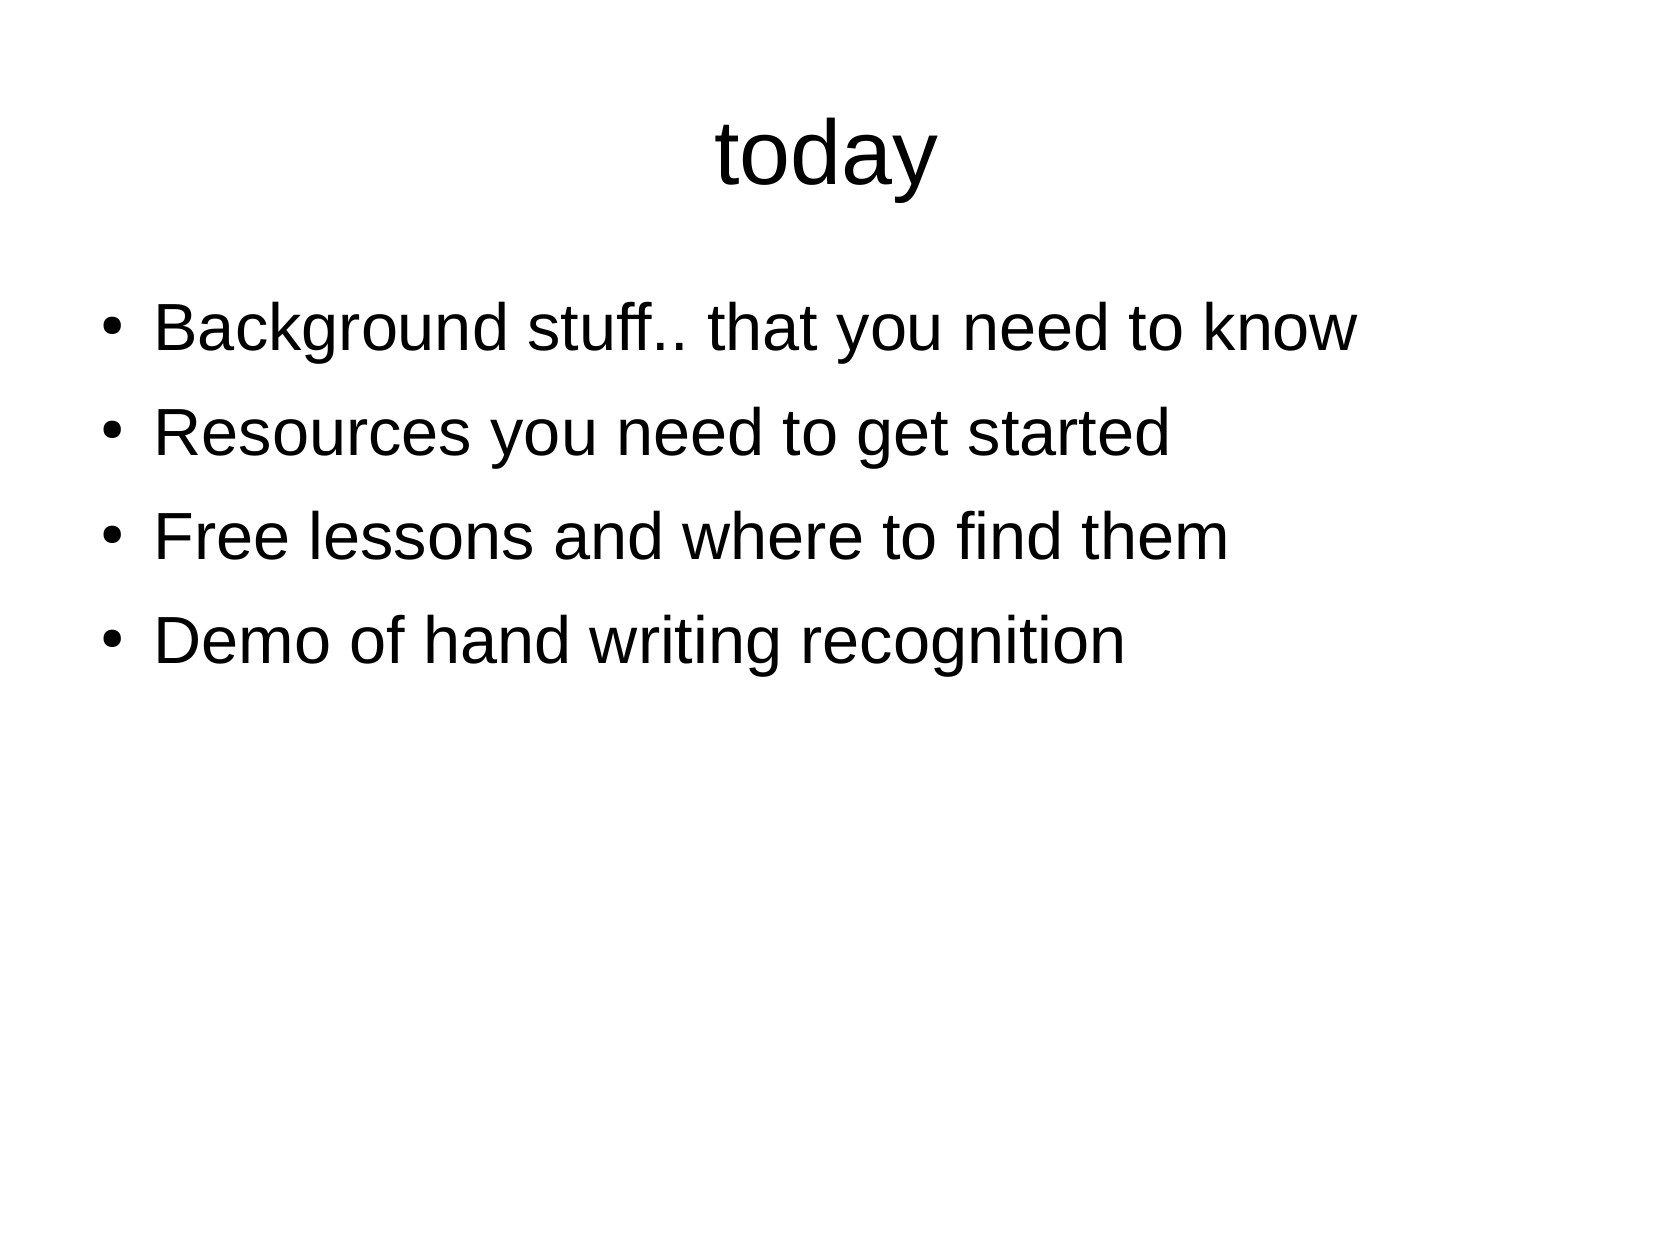

# today
Background stuff.. that you need to know
Resources you need to get started
Free lessons and where to find them
Demo of hand writing recognition